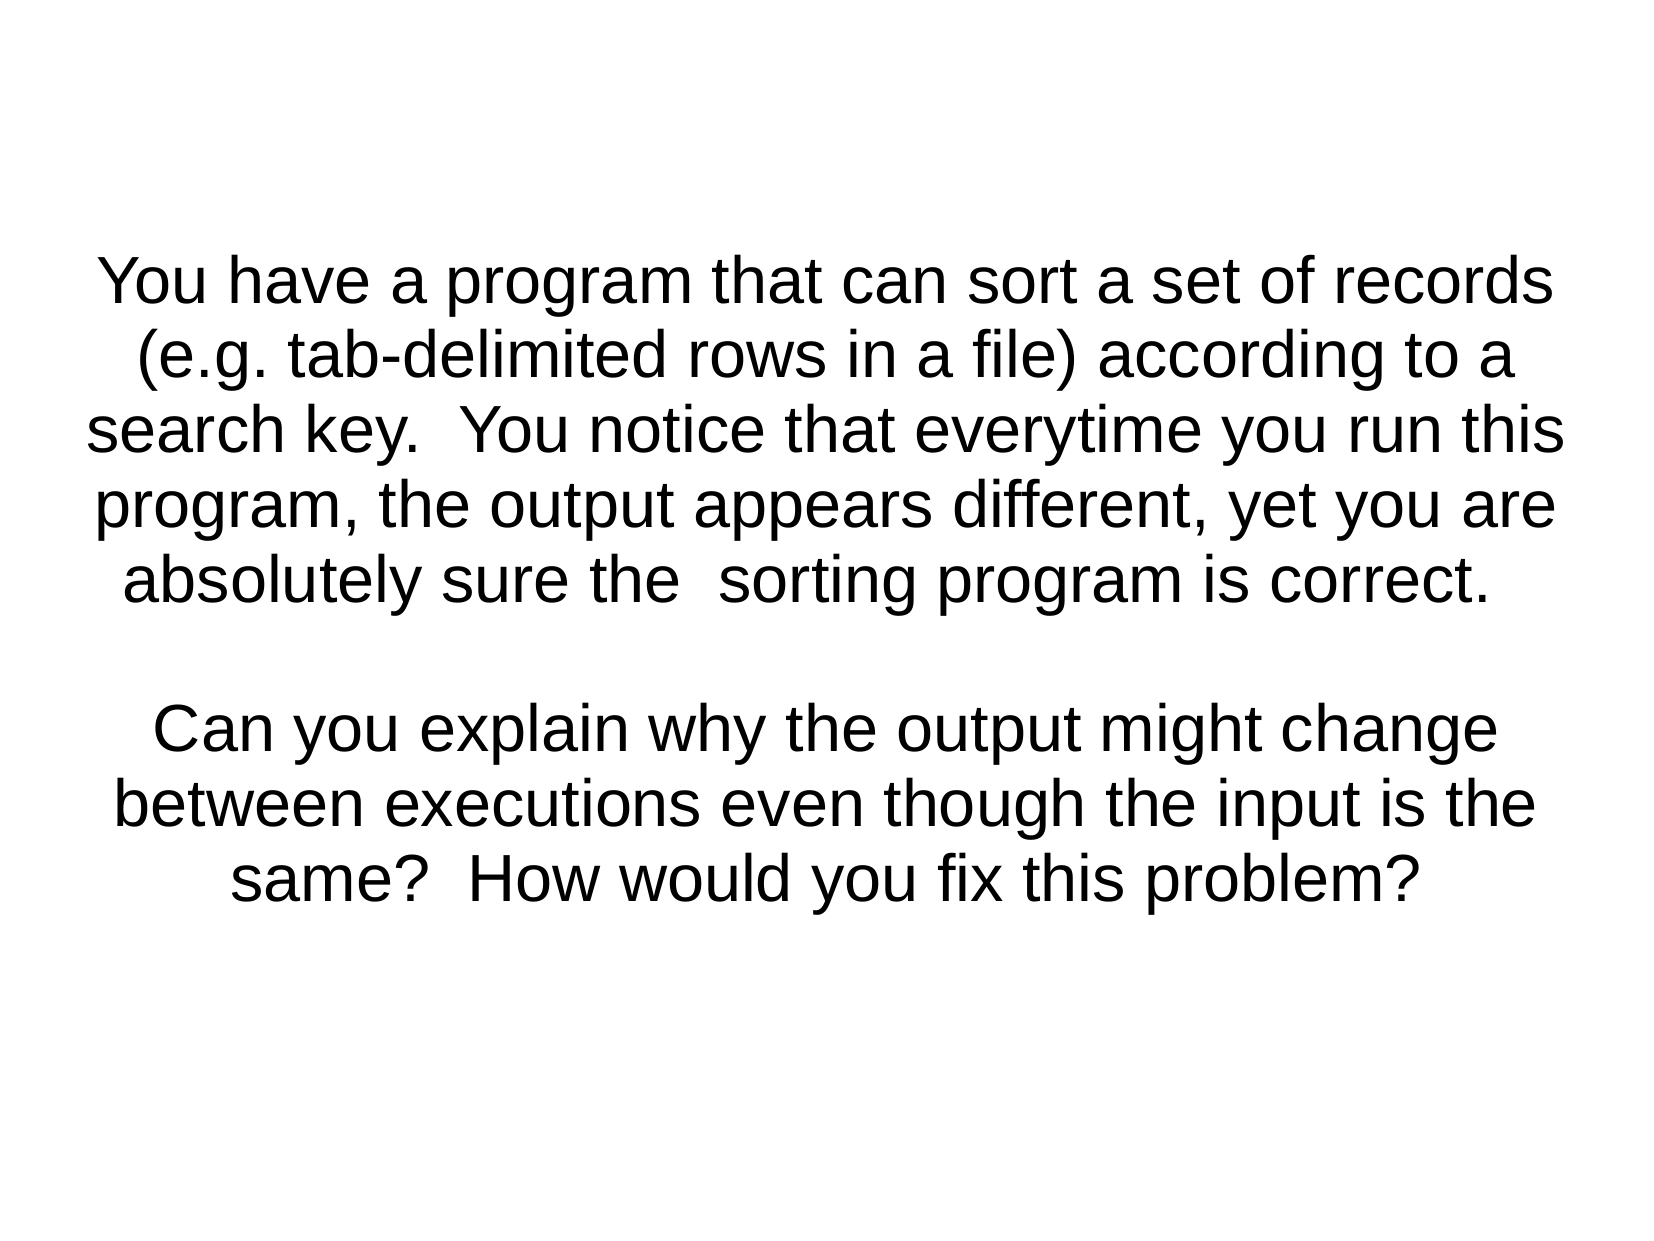

# You have a program that can sort a set of records (e.g. tab-delimited rows in a file) according to a search key. You notice that everytime you run this program, the output appears different, yet you are absolutely sure the sorting program is correct. Can you explain why the output might change between executions even though the input is the same? How would you fix this problem?